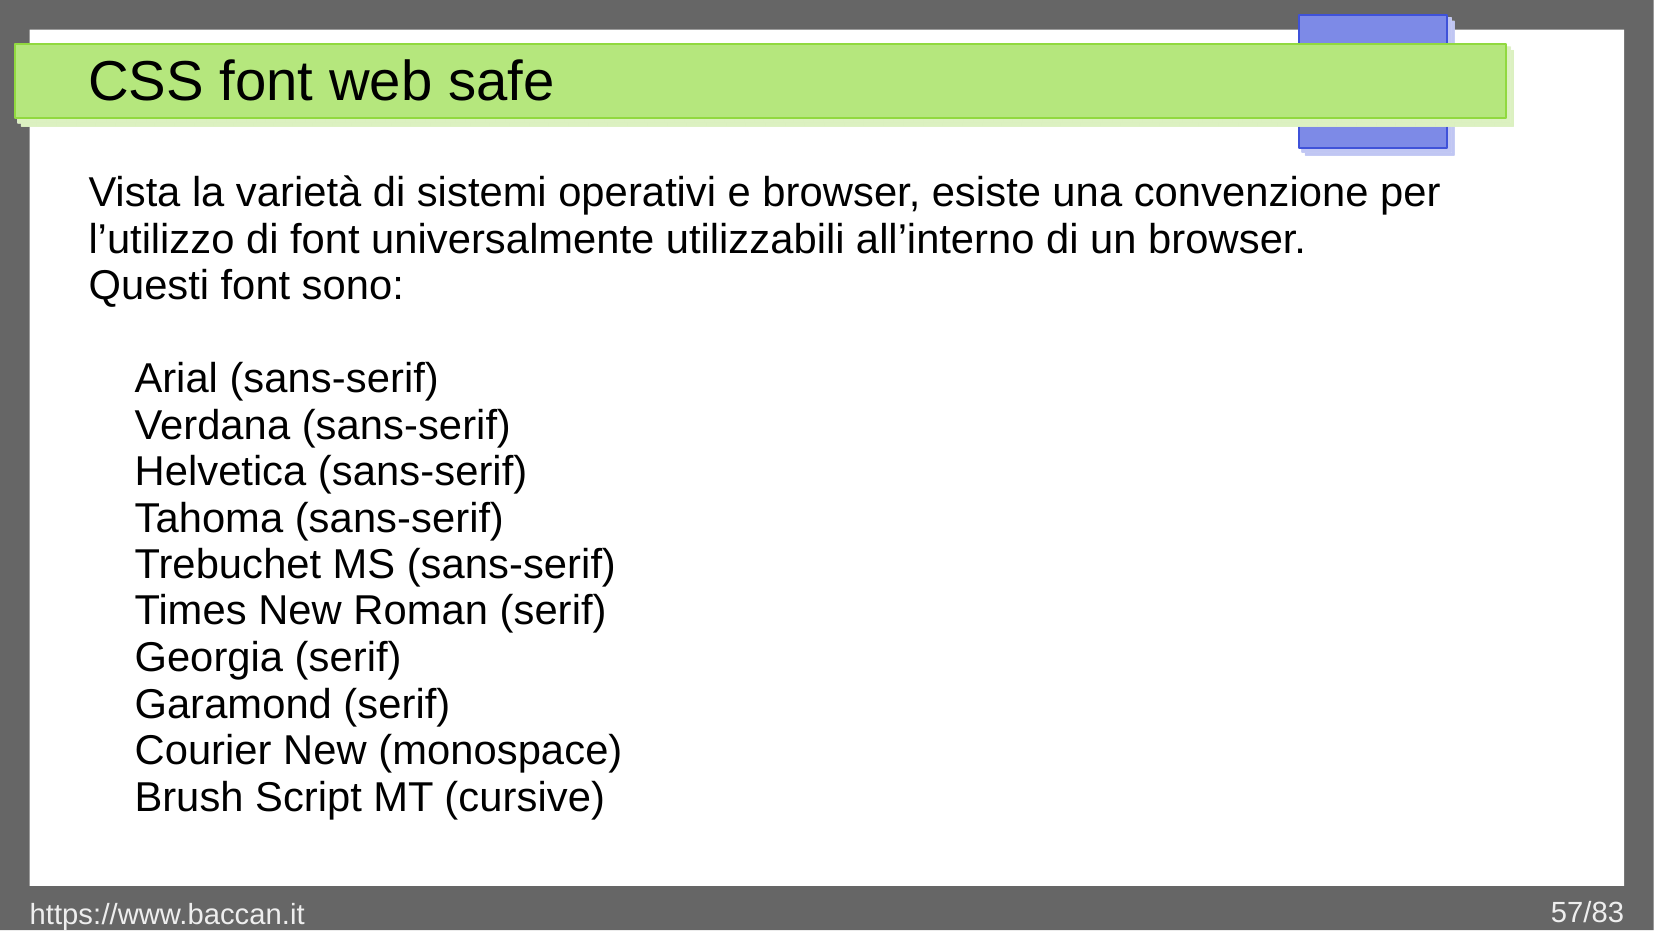

# CSS font web safe
Vista la varietà di sistemi operativi e browser, esiste una convenzione per l’utilizzo di font universalmente utilizzabili all’interno di un browser.
Questi font sono:
 Arial (sans-serif)
 Verdana (sans-serif)
 Helvetica (sans-serif)
 Tahoma (sans-serif)
 Trebuchet MS (sans-serif)
 Times New Roman (serif)
 Georgia (serif)
 Garamond (serif)
 Courier New (monospace)
 Brush Script MT (cursive)
57
https://www.baccan.it